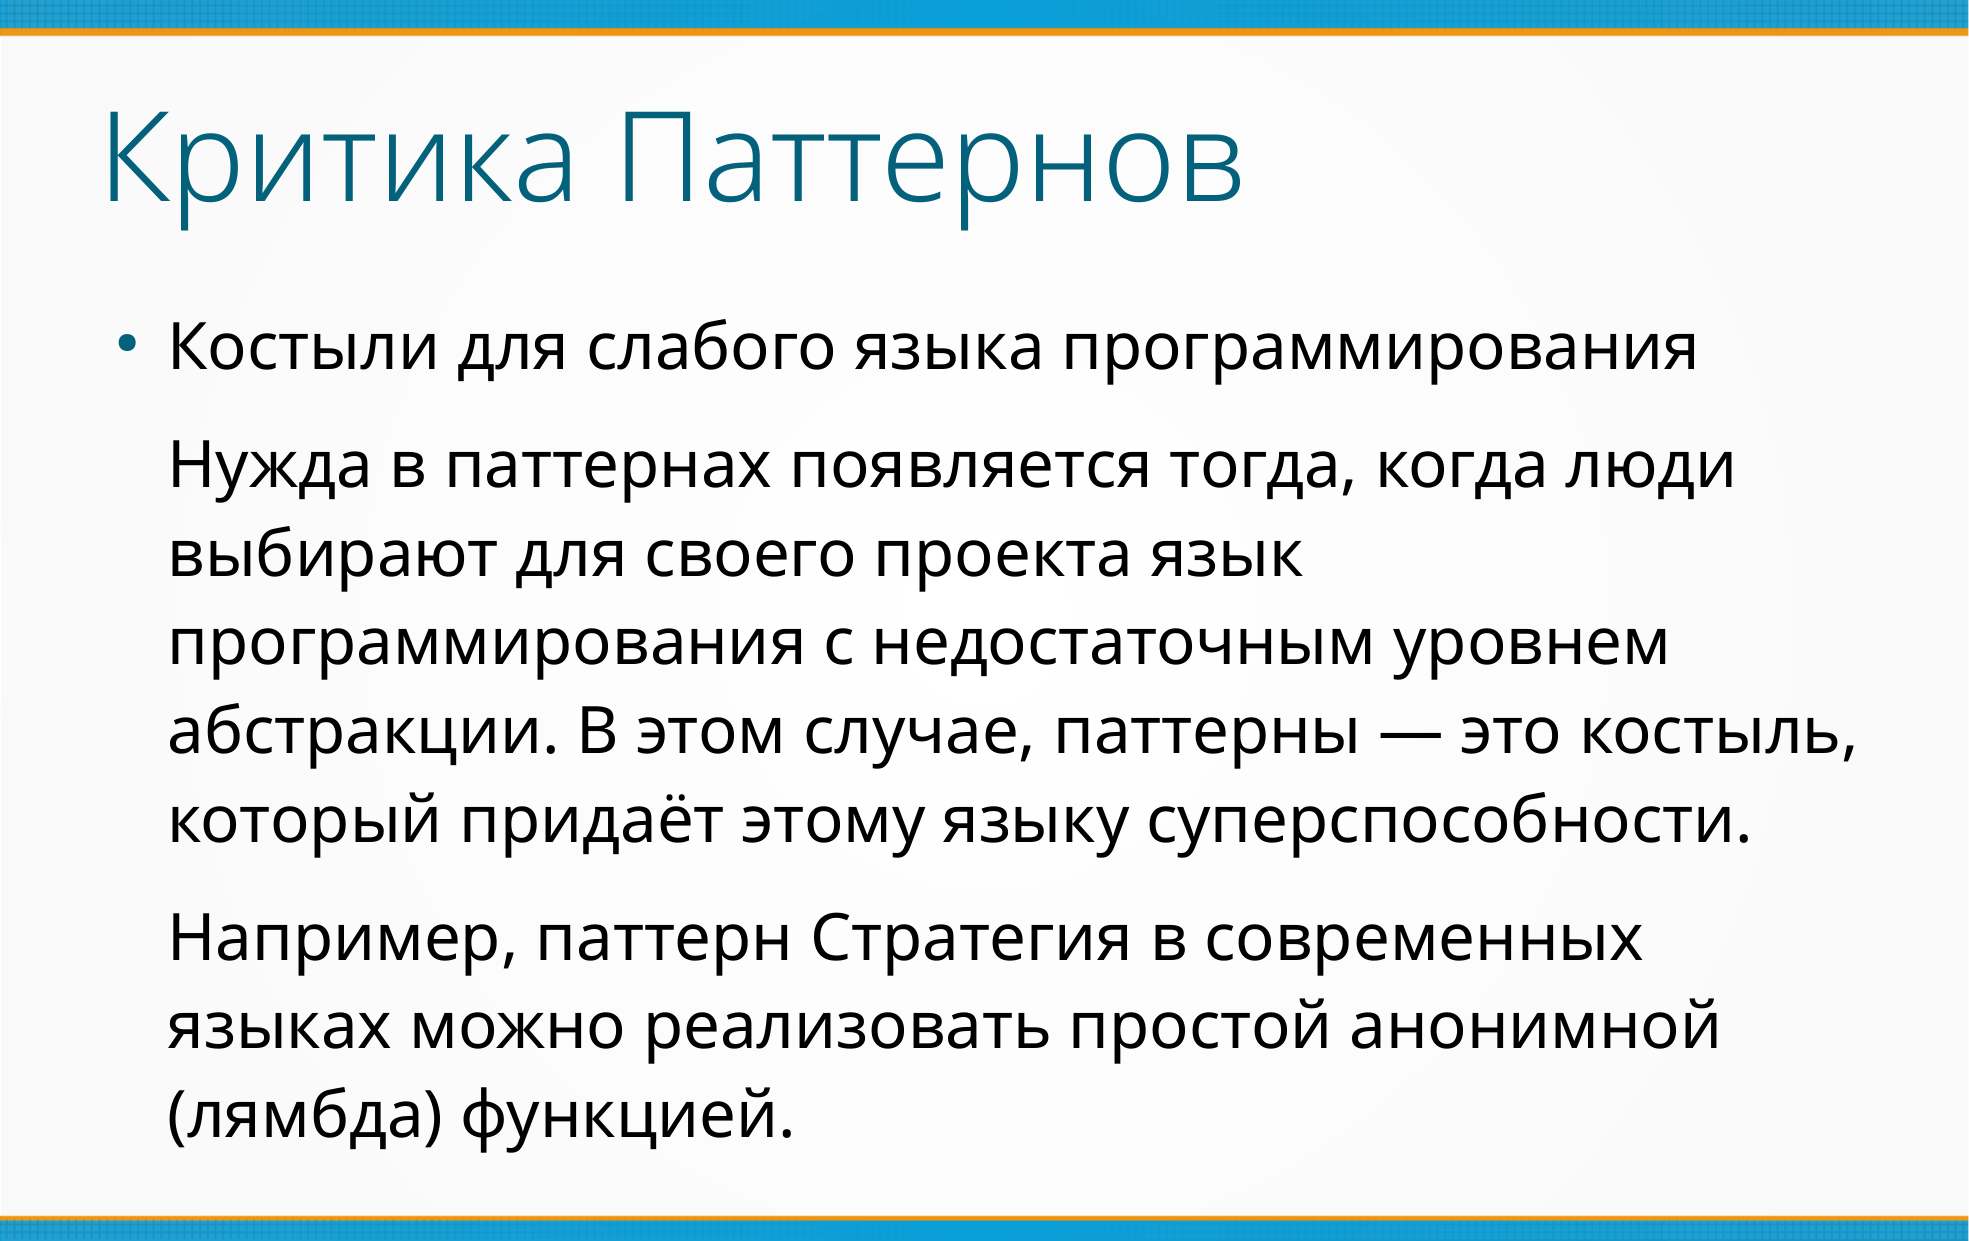

# Критика Паттернов
Костыли для слабого языка программирования
Нужда в паттернах появляется тогда, когда люди выбирают для своего проекта язык программирования с недостаточным уровнем абстракции. В этом случае, паттерны — это костыль, который придаёт этому языку суперспособности.
Например, паттерн Стратегия в современных языках можно реализовать простой анонимной (лямбда) функцией.